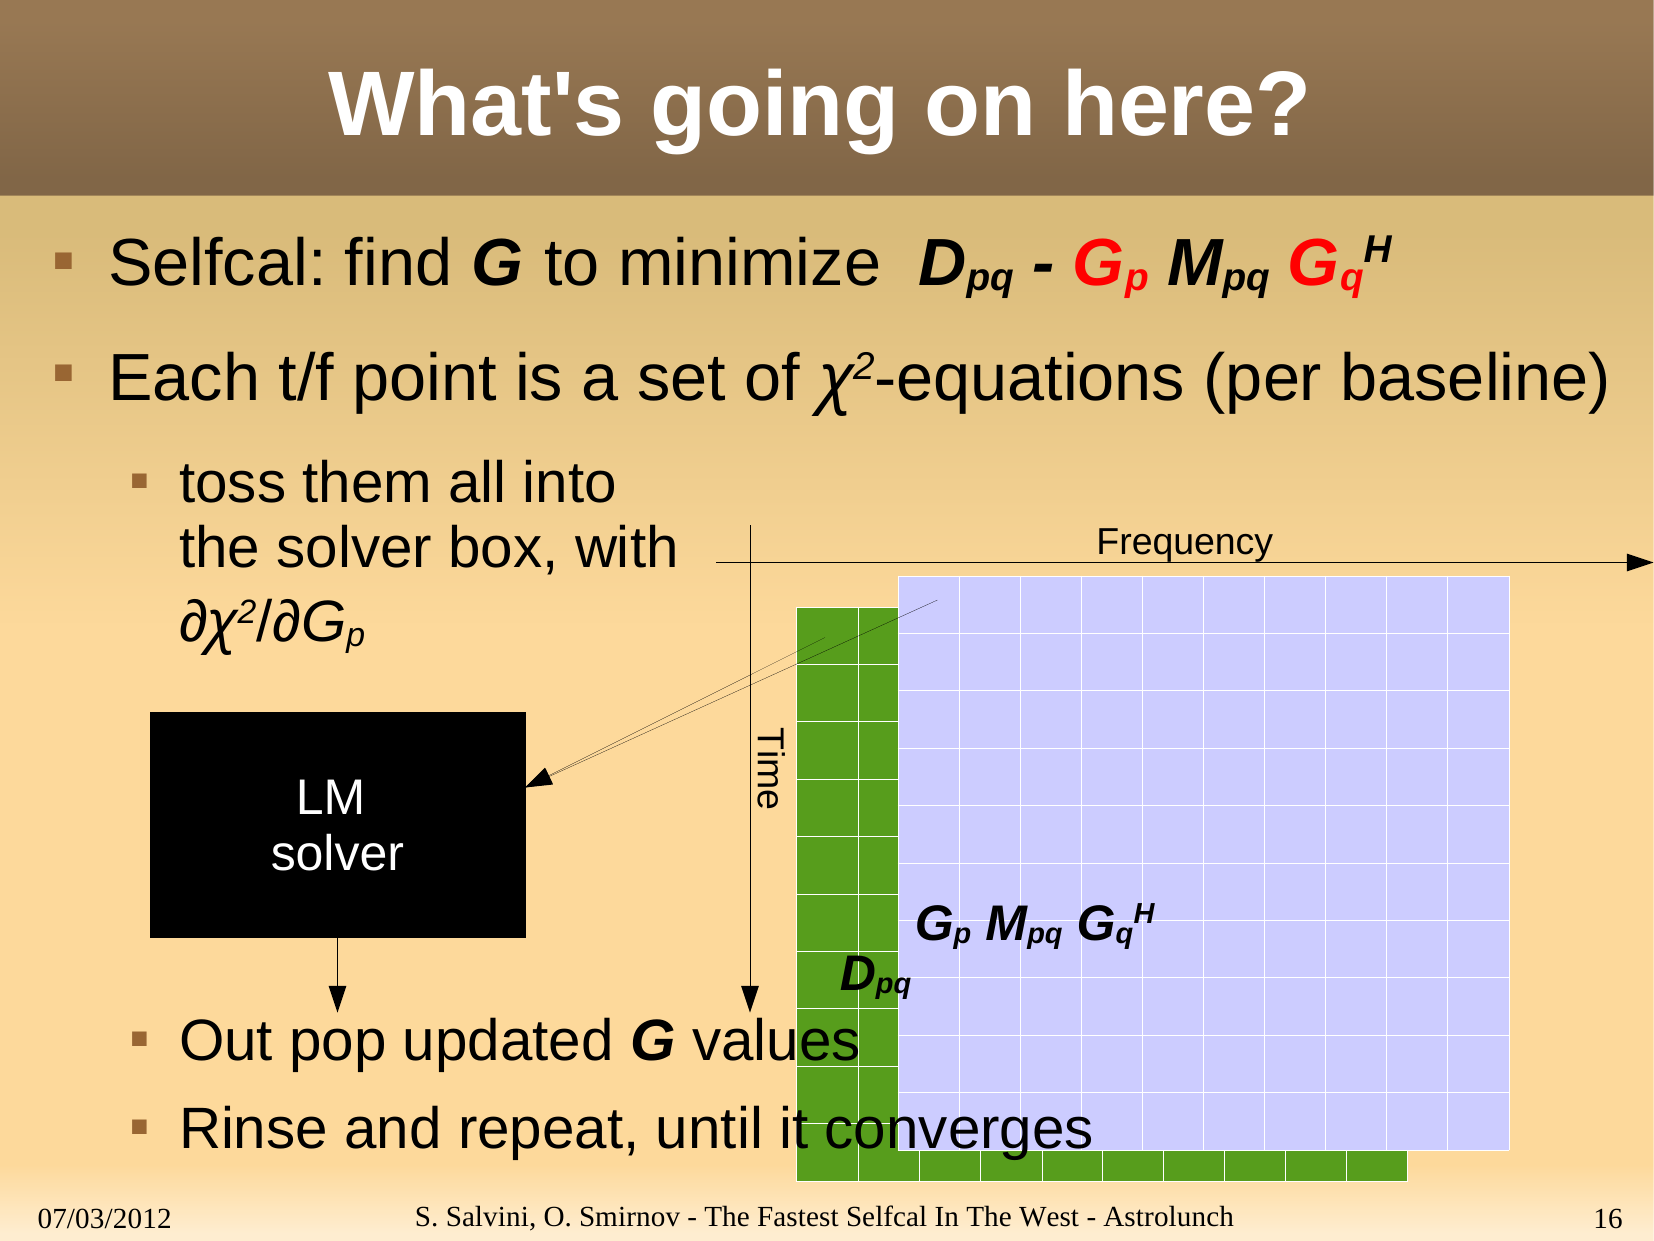

# What's going on here?
Selfcal: find G to minimize Dpq - Gp Mpq GqH
Each t/f point is a set of χ2-equations (per baseline)
toss them all into
the solver box, with
∂χ2/∂Gp
Out pop updated G values
Rinse and repeat, until it converges
Time
Frequency
| | | | | | | | | | |
| --- | --- | --- | --- | --- | --- | --- | --- | --- | --- |
| | | | | | | | | | |
| | | | | | | | | | |
| | | | | | | | | | |
| | | | | | | | | | |
| | | | | | | | | | |
| | | | | | | | | | |
| | | | | | | | | | |
| | | | | | | | | | |
| | | | | | | | | | |
| | | | | | | | | | |
| --- | --- | --- | --- | --- | --- | --- | --- | --- | --- |
| | | | | | | | | | |
| | | | | | | | | | |
| | | | | | | | | | |
| | | | | | | | | | |
| | | | | | | | | | |
| | | | | | | | | | |
| | | | | | | | | | |
| | | | | | | | | | |
| | | | | | | | | | |
LM
solver
Gp Mpq GqH
Dpq
S. Salvini, O. Smirnov - The Fastest Selfcal In The West - Astrolunch
07/03/2012
16